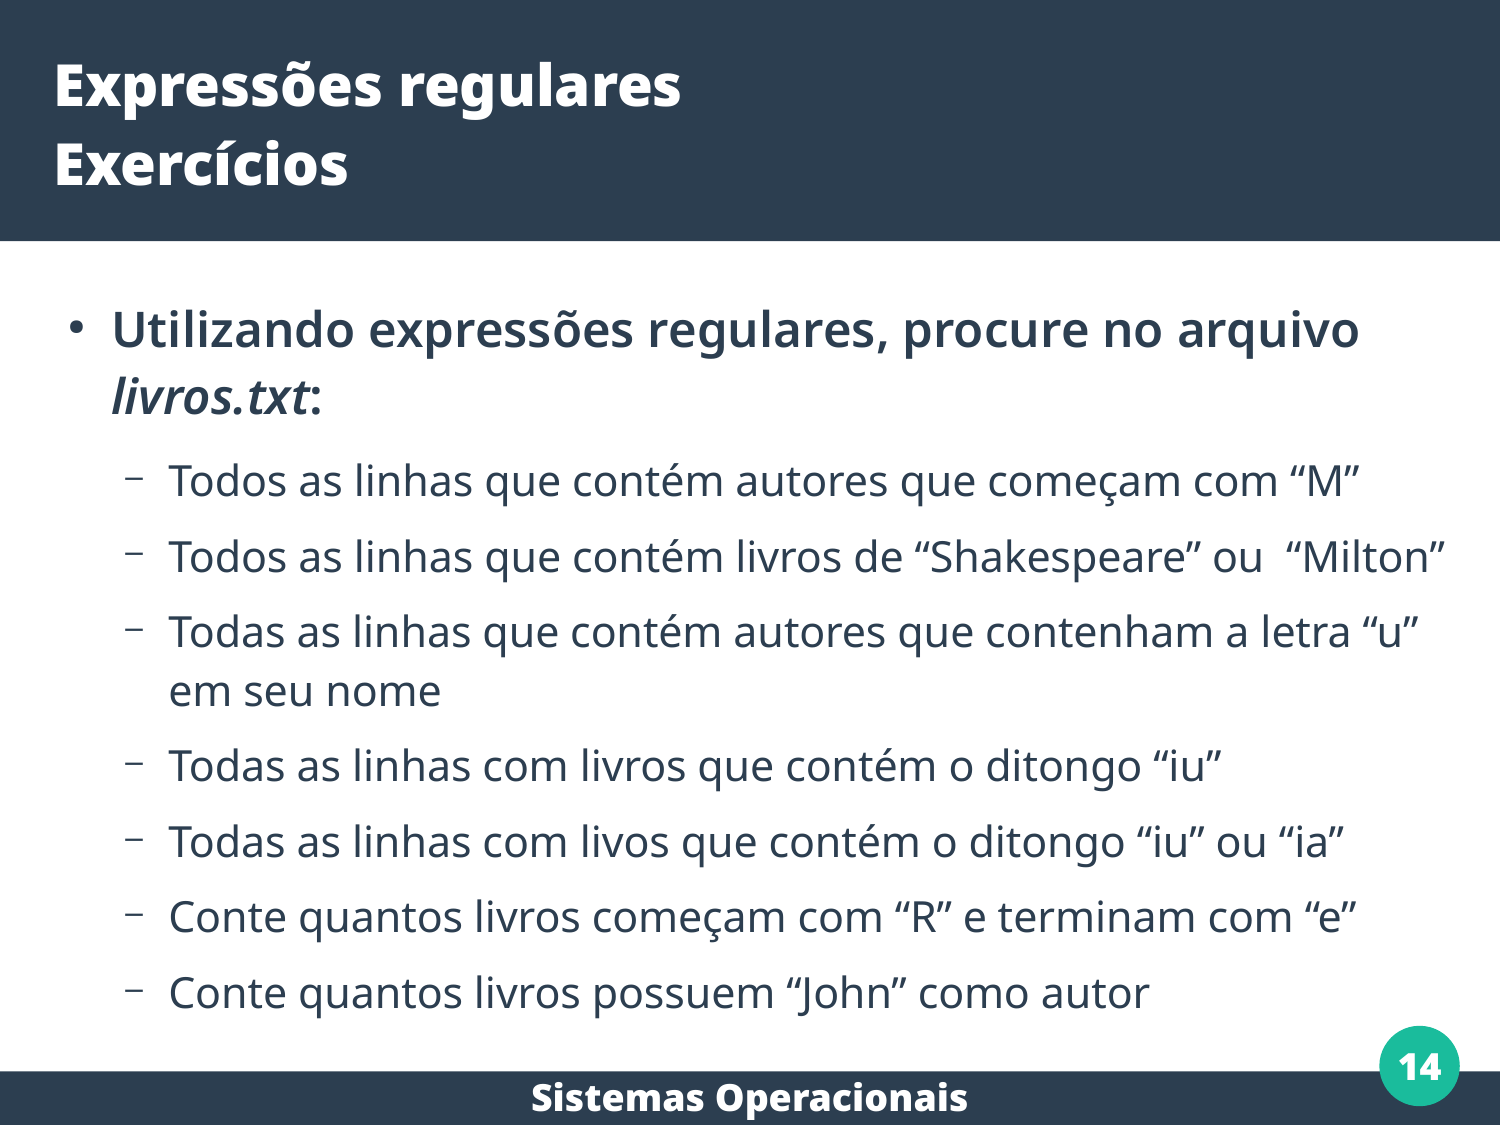

# Expressões regulares Exercícios
Utilizando expressões regulares, procure no arquivo livros.txt:
Todos as linhas que contém autores que começam com “M”
Todos as linhas que contém livros de “Shakespeare” ou “Milton”
Todas as linhas que contém autores que contenham a letra “u” em seu nome
Todas as linhas com livros que contém o ditongo “iu”
Todas as linhas com livos que contém o ditongo “iu” ou “ia”
Conte quantos livros começam com “R” e terminam com “e”
Conte quantos livros possuem “John” como autor
14
Sistemas Operacionais